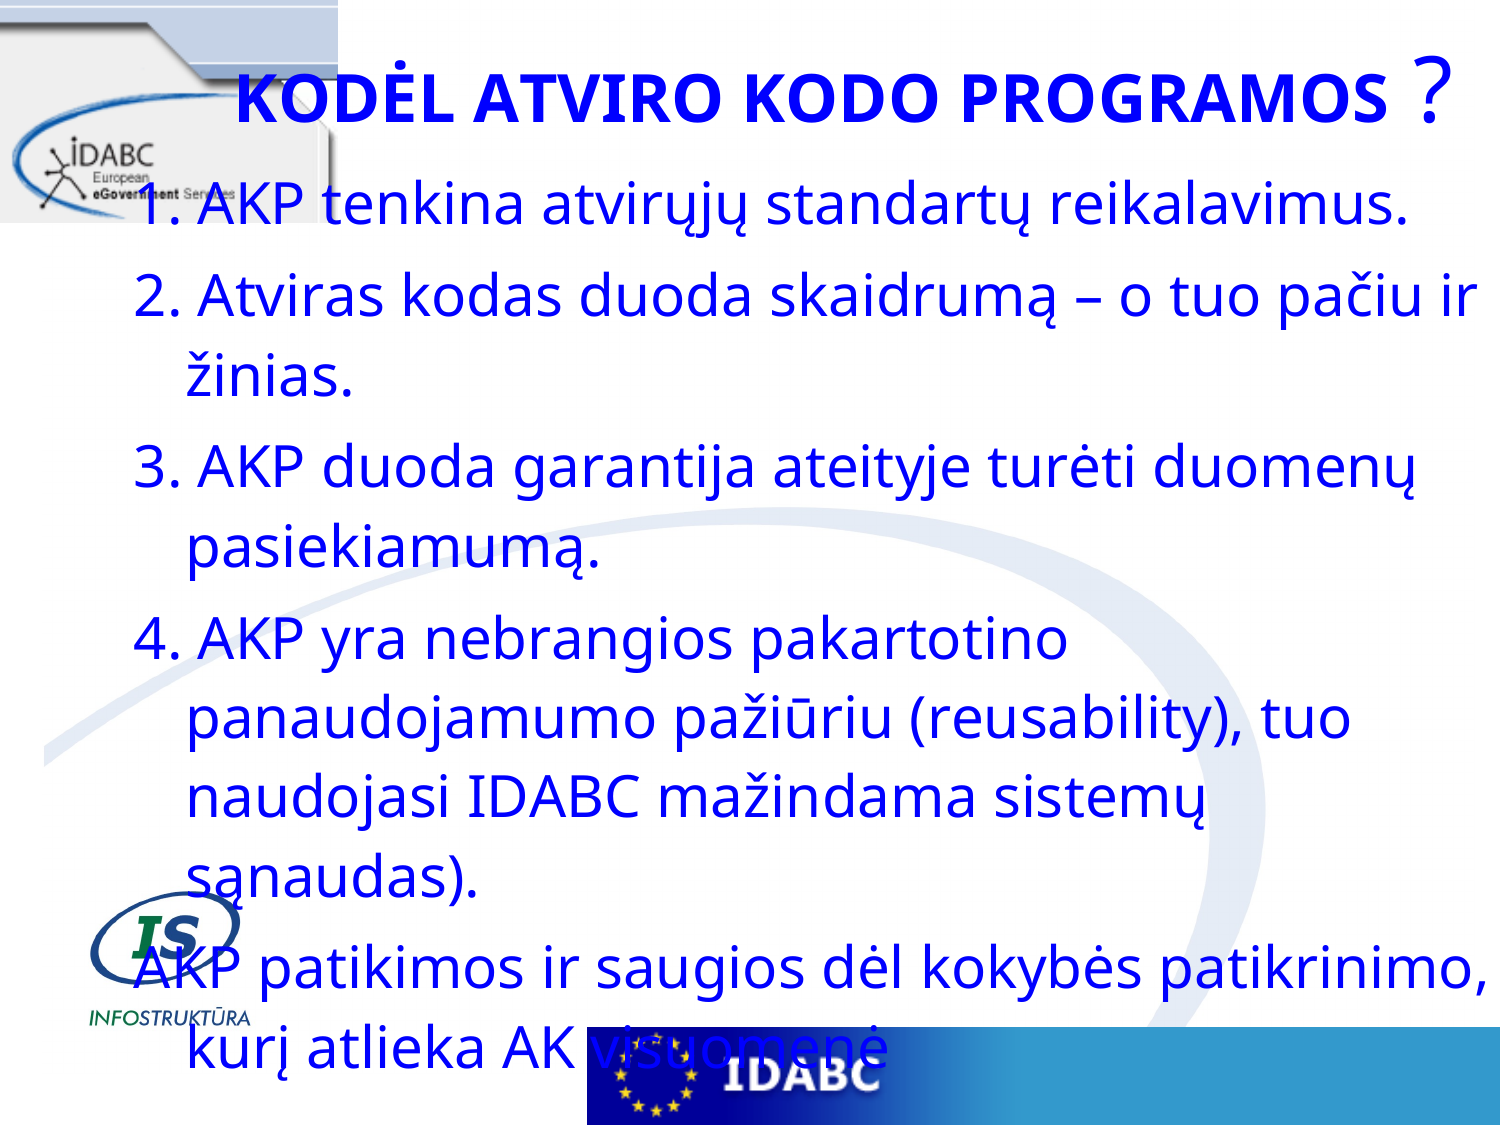

# KODĖL ATVIRO KODO PROGRAMOS ?
1. AKP tenkina atvirųjų standartų reikalavimus.
2. Atviras kodas duoda skaidrumą – o tuo pačiu ir žinias.
3. AKP duoda garantija ateityje turėti duomenų pasiekiamumą.
4. AKP yra nebrangios pakartotino panaudojamumo pažiūriu (reusability), tuo naudojasi IDABC mažindama sistemų sąnaudas).
AKP patikimos ir saugios dėl kokybės patikrinimo, kurį atlieka AK visuomenė